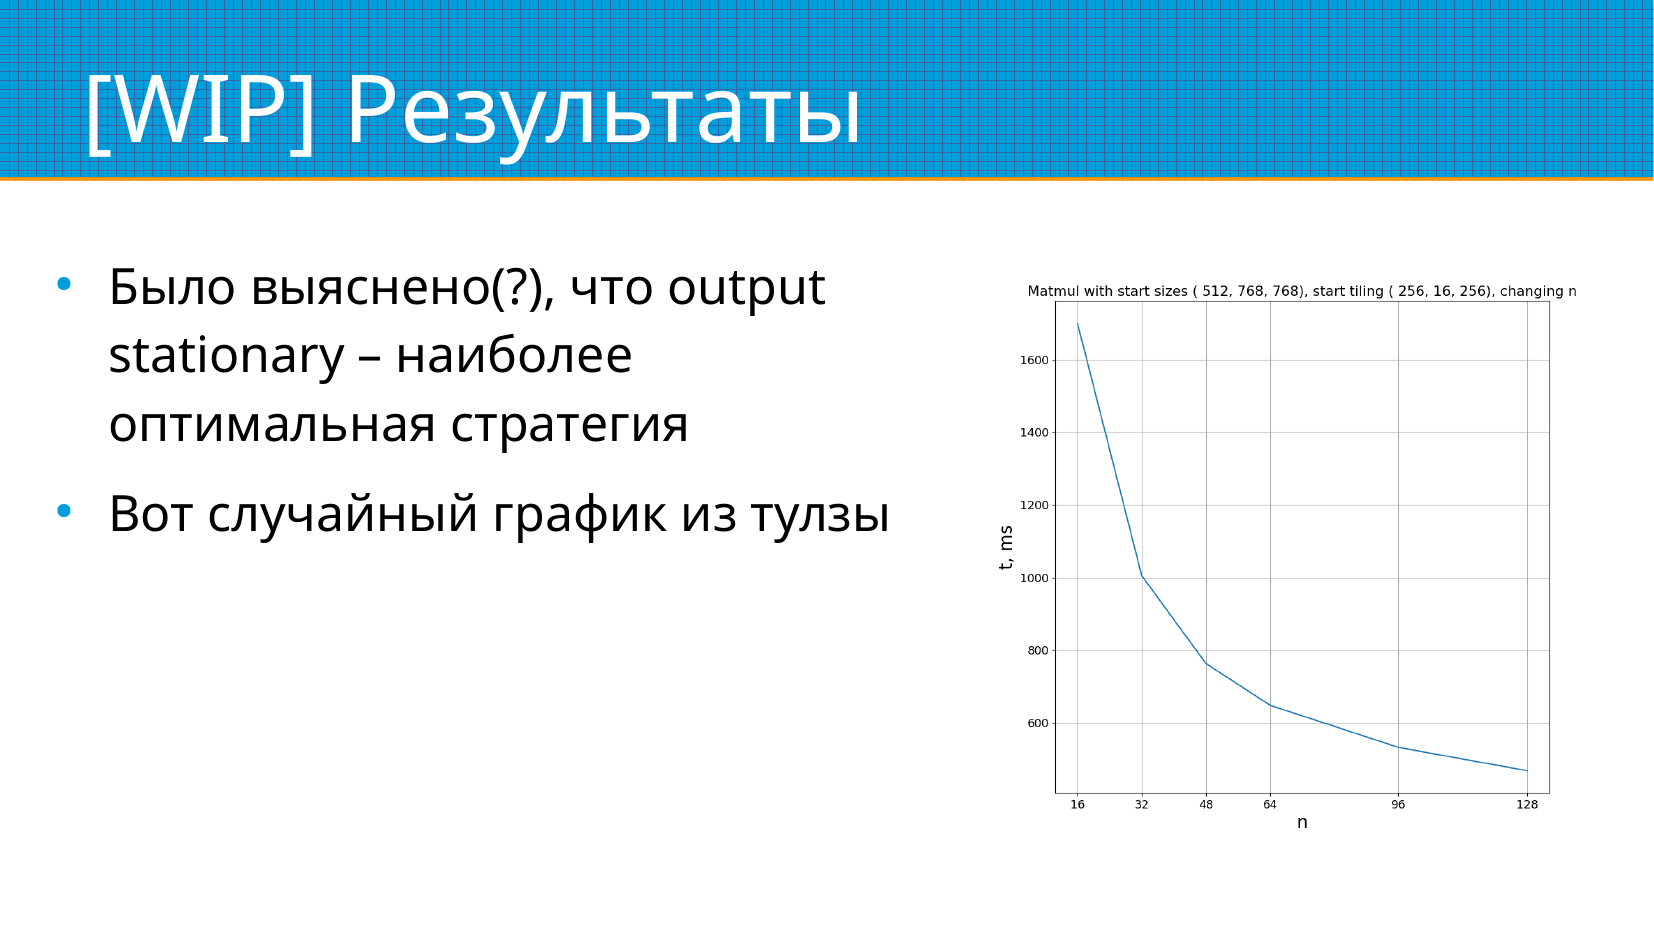

# [WIP] Результаты
Было выяснено(?), что output stationary – наиболее оптимальная стратегия
Вот случайный график из тулзы